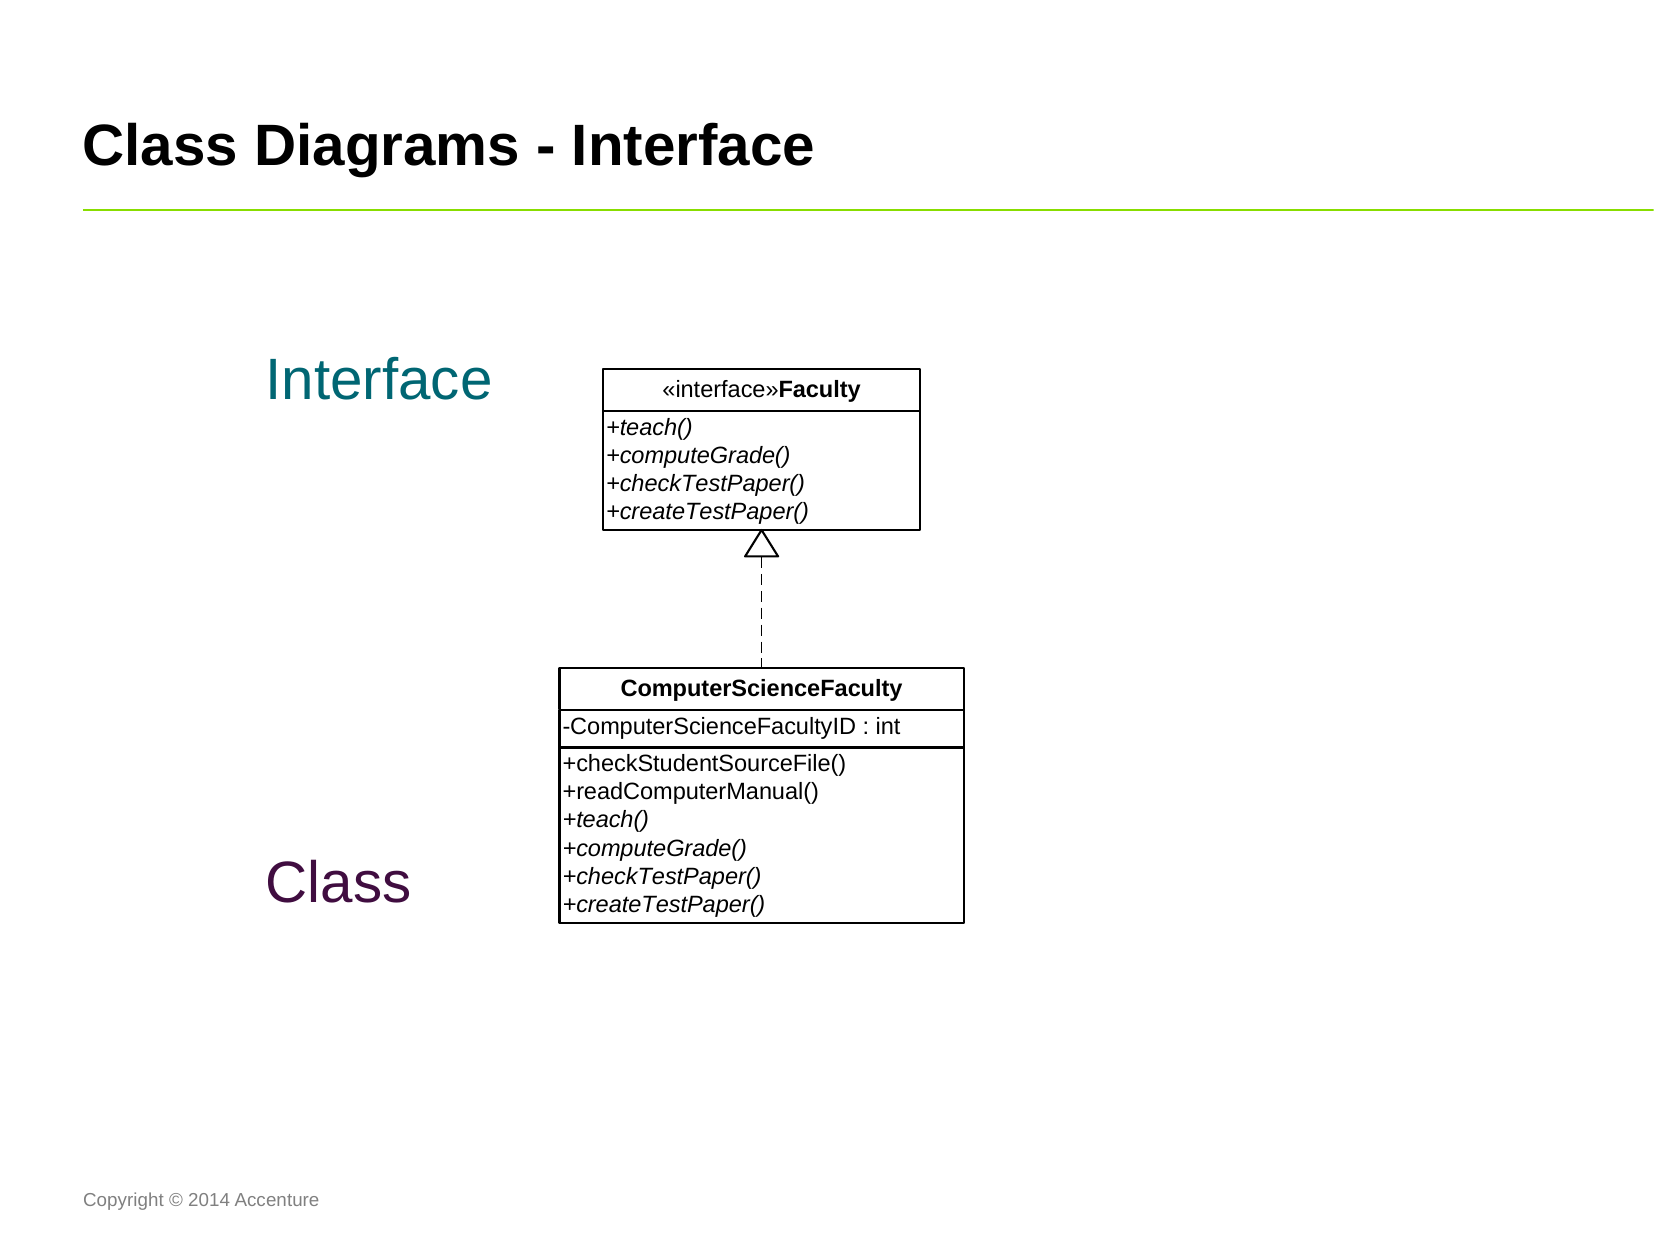

# Class Diagrams - Interface
Interface
Class